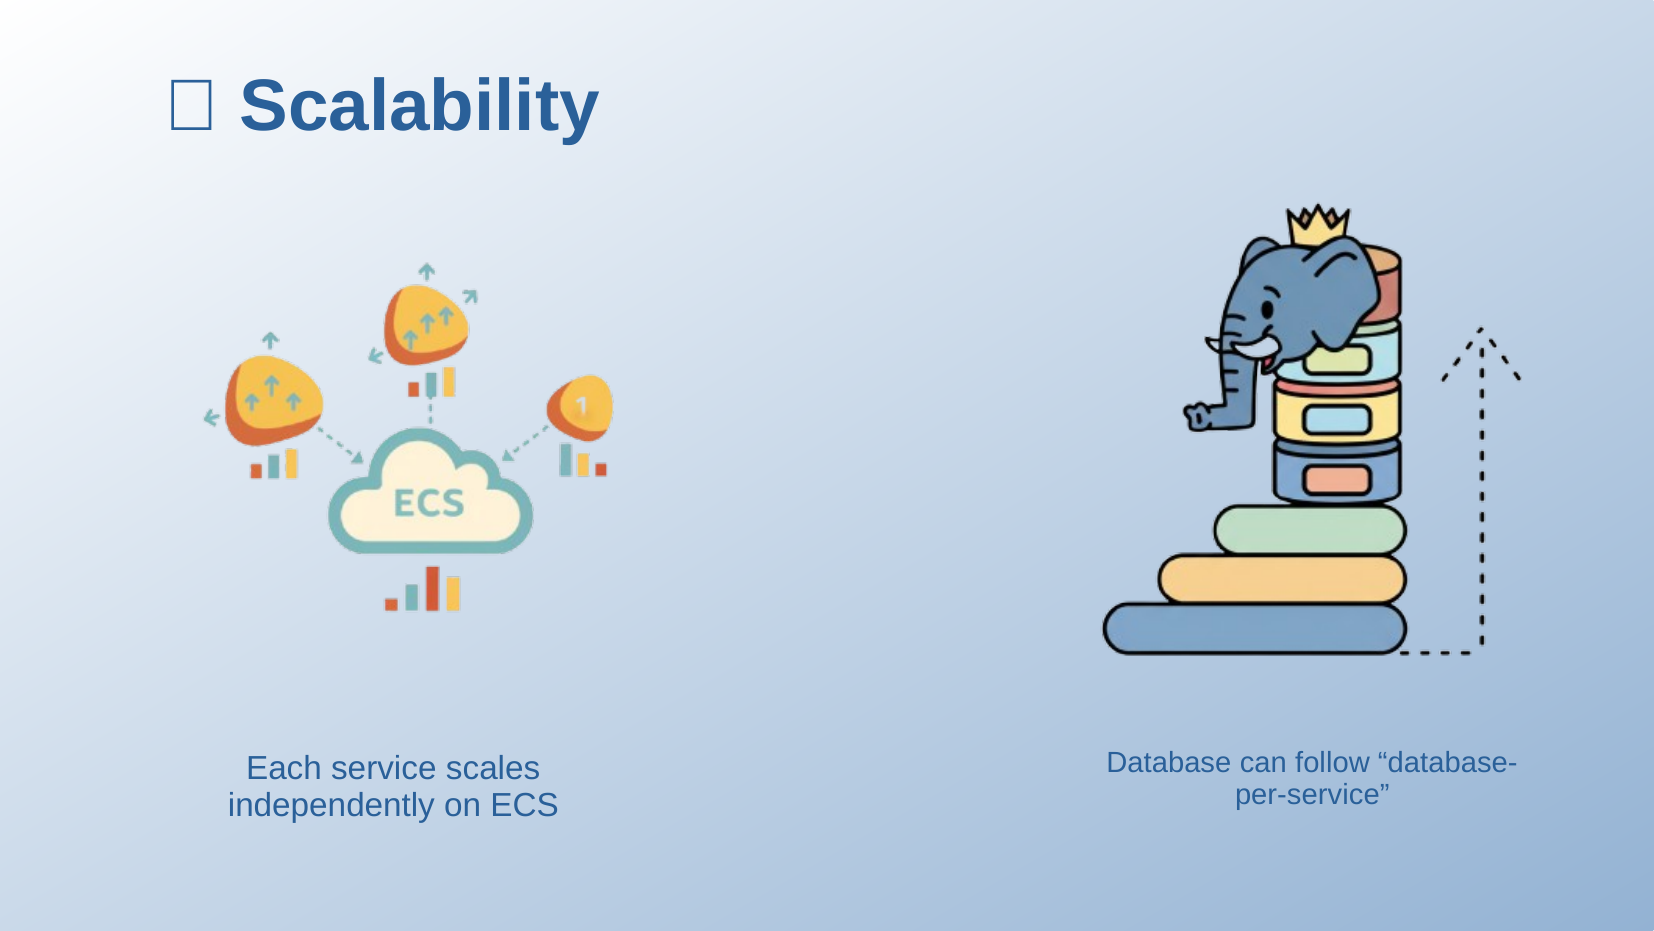

🧩 Scalability
Database can follow “database-per-service”
Each service scales independently on ECS